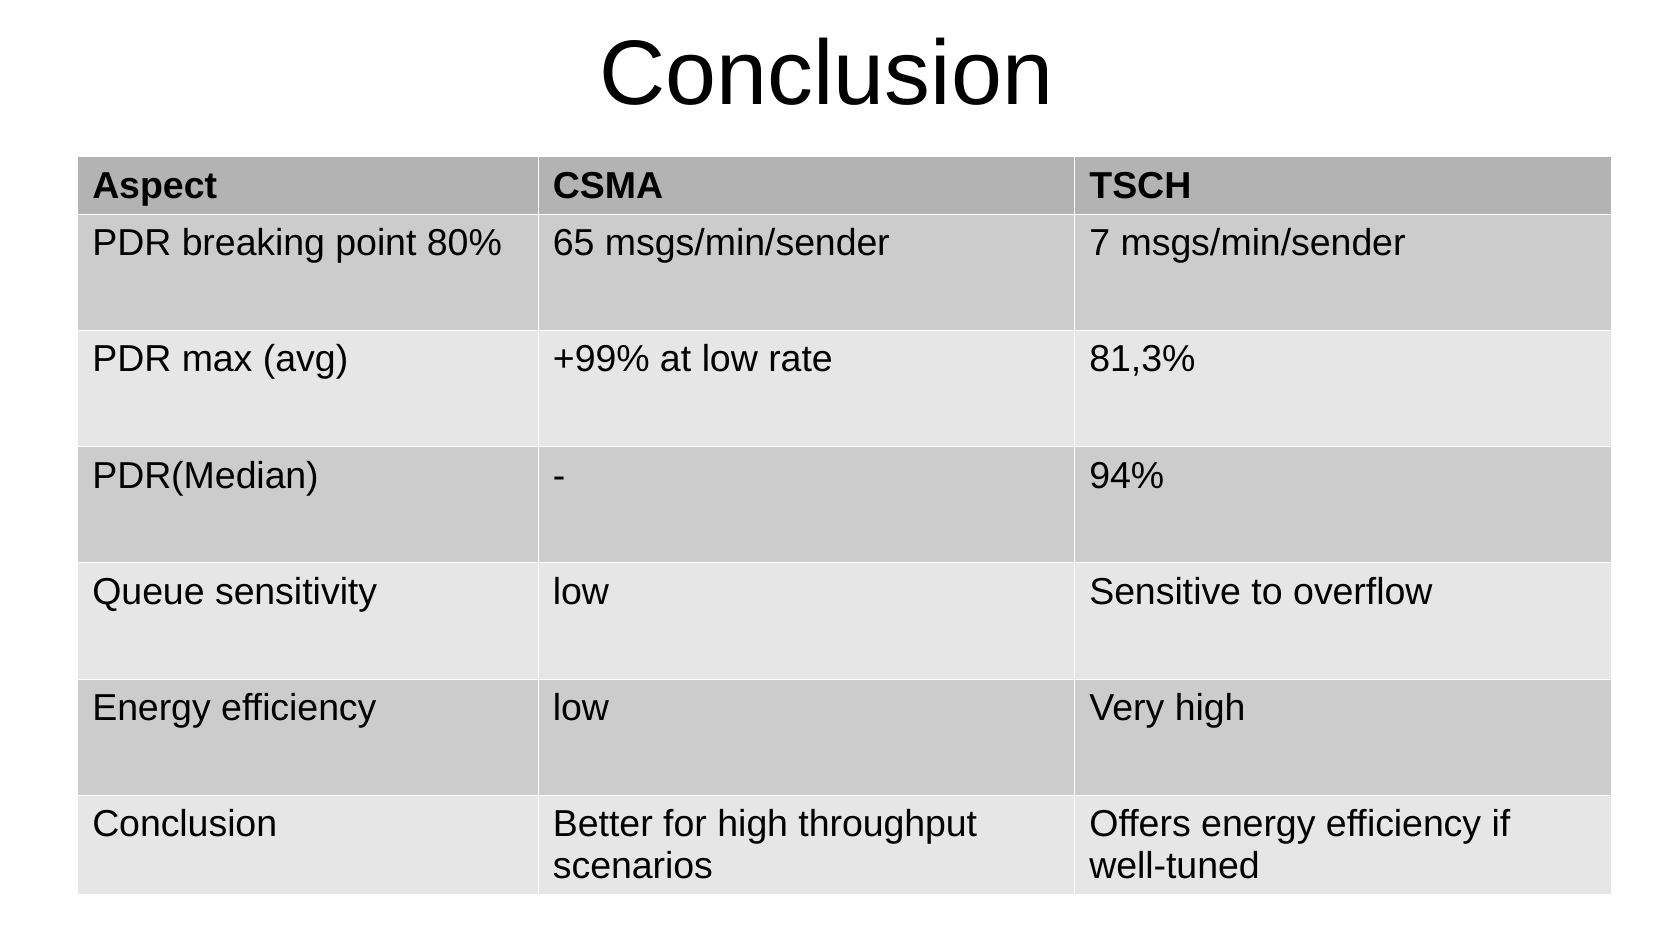

# Conclusion
| Aspect | CSMA | TSCH |
| --- | --- | --- |
| PDR breaking point 80% | 65 msgs/min/sender | 7 msgs/min/sender |
| PDR max (avg) | +99% at low rate | 81,3% |
| PDR(Median) | - | 94% |
| Queue sensitivity | low | Sensitive to overflow |
| Energy efficiency | low | Very high |
| Conclusion | Better for high throughput scenarios | Offers energy efficiency if well-tuned |